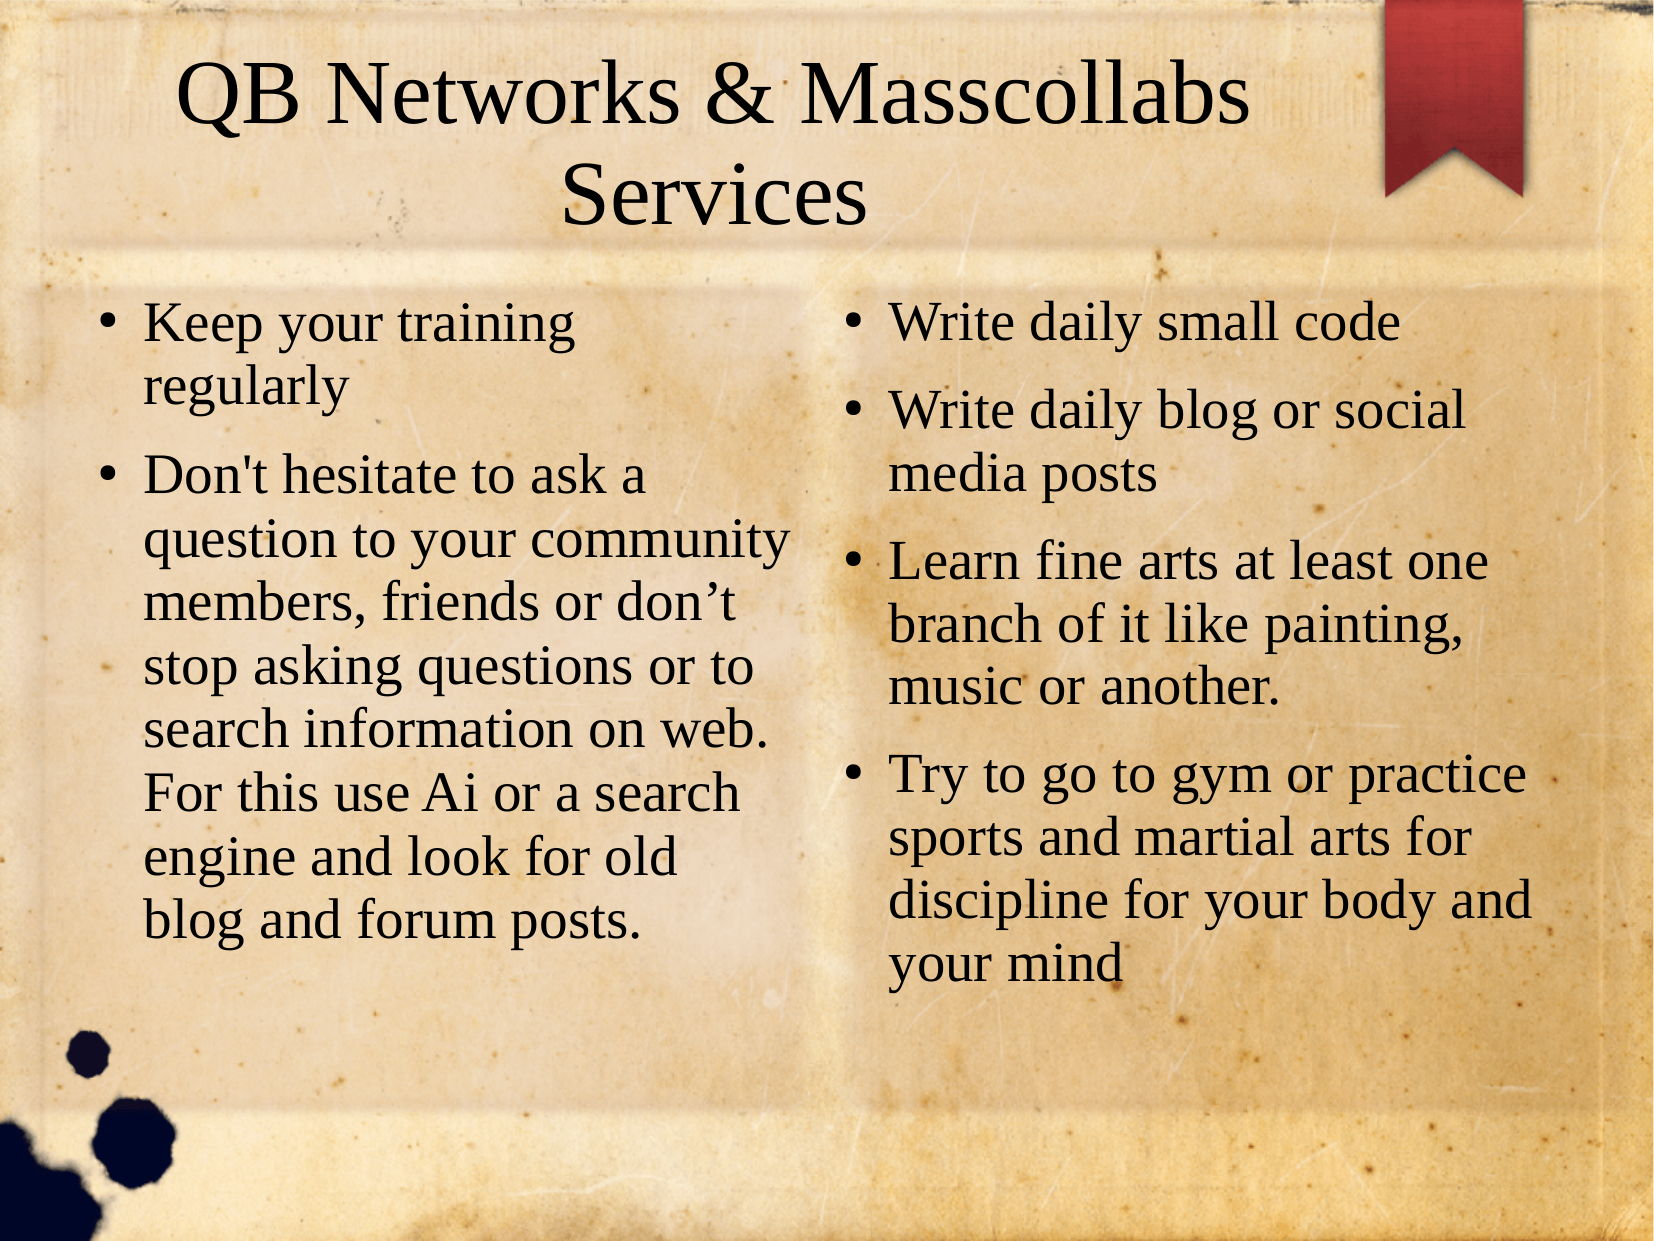

# QB Networks & Masscollabs Services
Keep your training regularly
Don't hesitate to ask a question to your community members, friends or don’t stop asking questions or to search information on web. For this use Ai or a search engine and look for old blog and forum posts.
Write daily small code
Write daily blog or social media posts
Learn fine arts at least one branch of it like painting, music or another.
Try to go to gym or practice sports and martial arts for discipline for your body and your mind